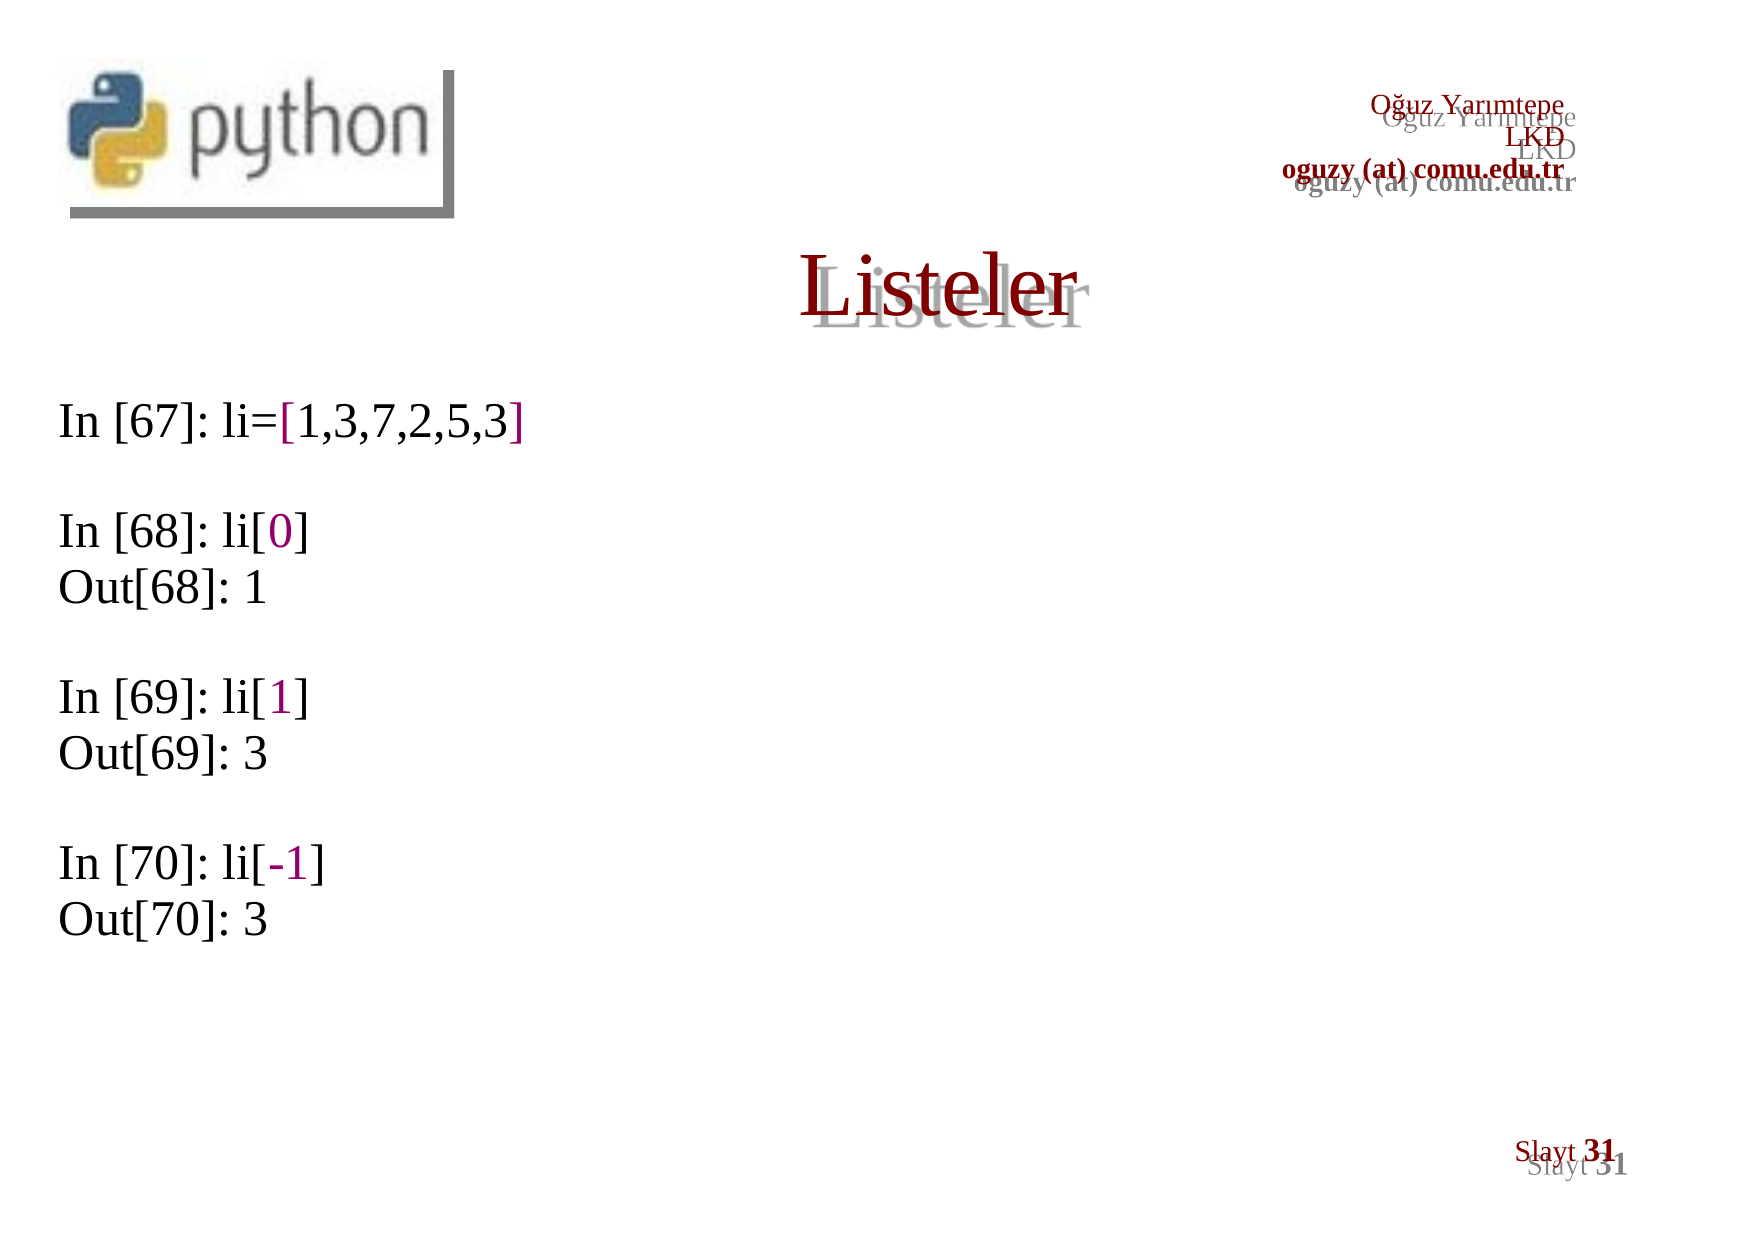

# Listeler
In [67]: li=[1,3,7,2,5,3]
In [68]: li[0]
Out[68]: 1
In [69]: li[1]
Out[69]: 3
In [70]: li[-1]
Out[70]: 3